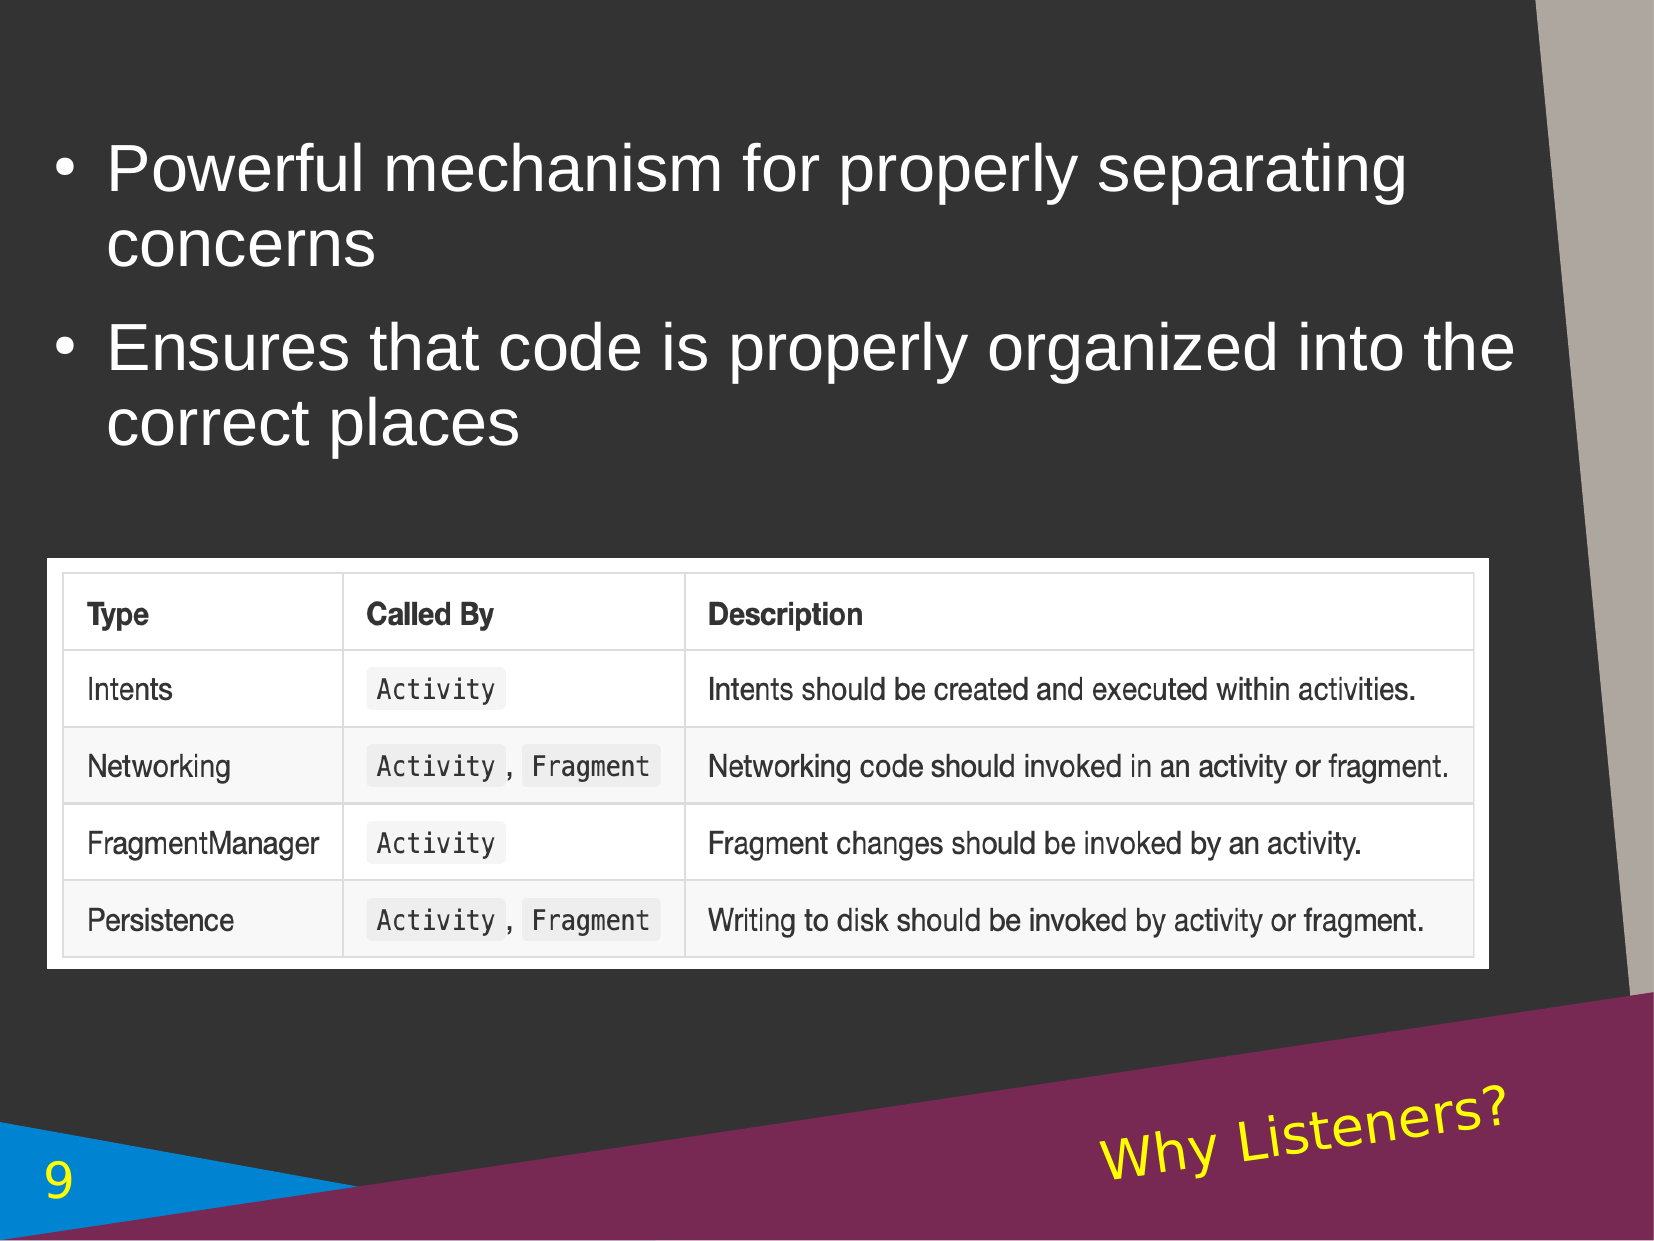

Powerful mechanism for properly separating concerns
Ensures that code is properly organized into the correct places
# Why Listeners?
9